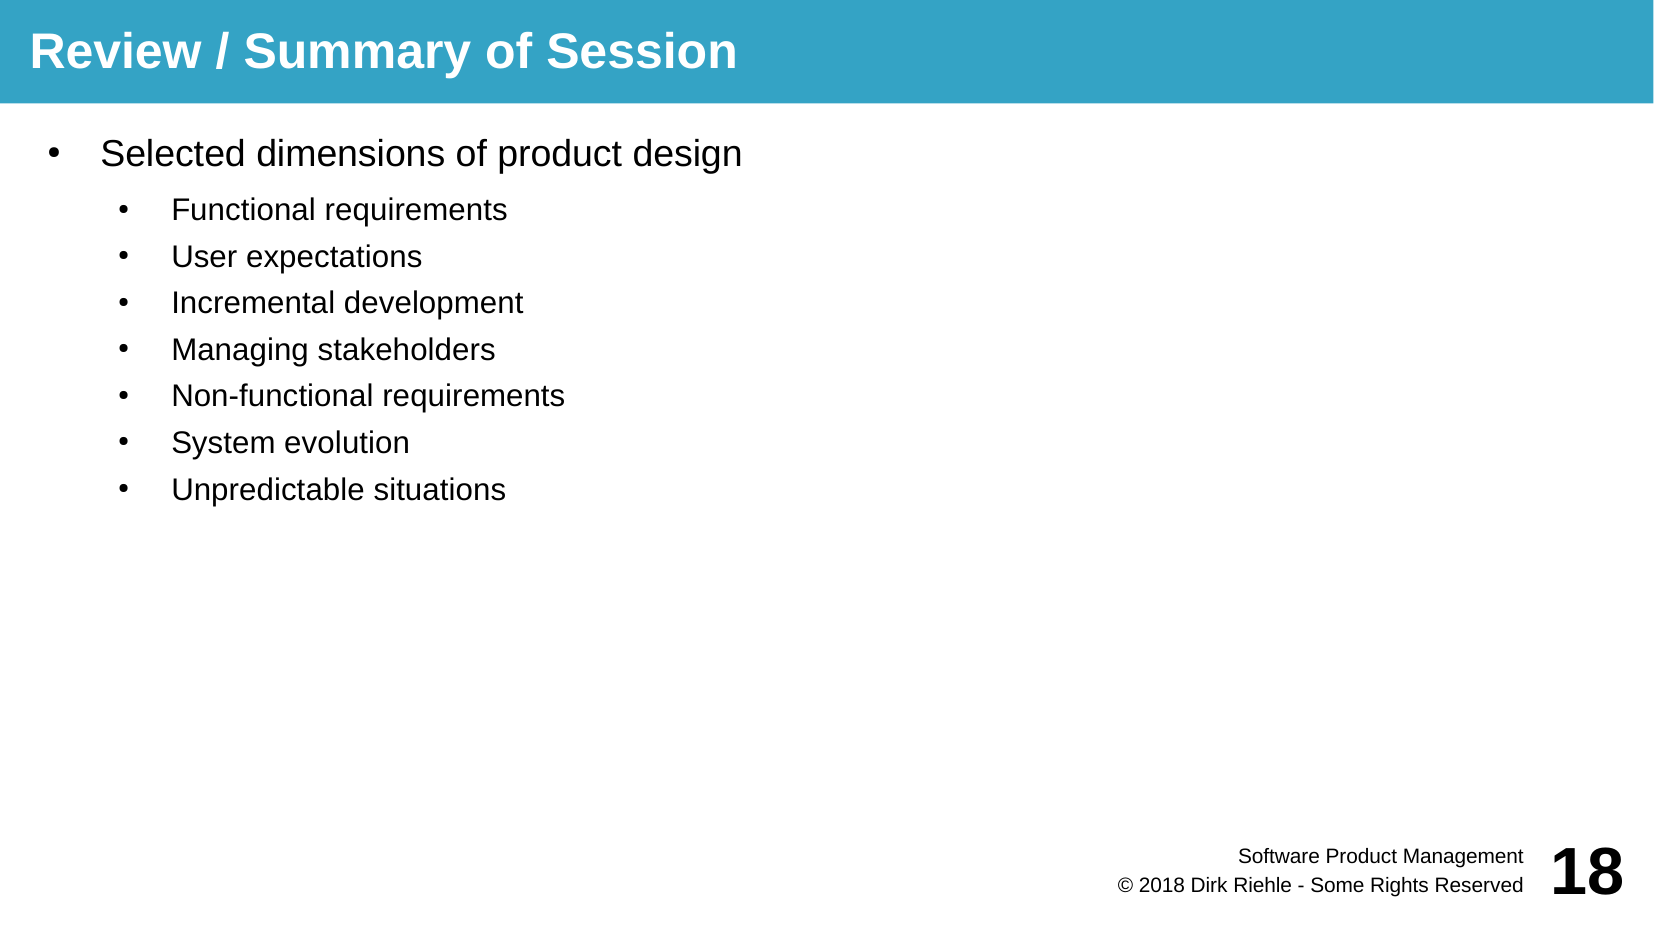

# Review / Summary of Session
Selected dimensions of product design
Functional requirements
User expectations
Incremental development
Managing stakeholders
Non-functional requirements
System evolution
Unpredictable situations
Software Product Management
18
© 2018 Dirk Riehle - Some Rights Reserved